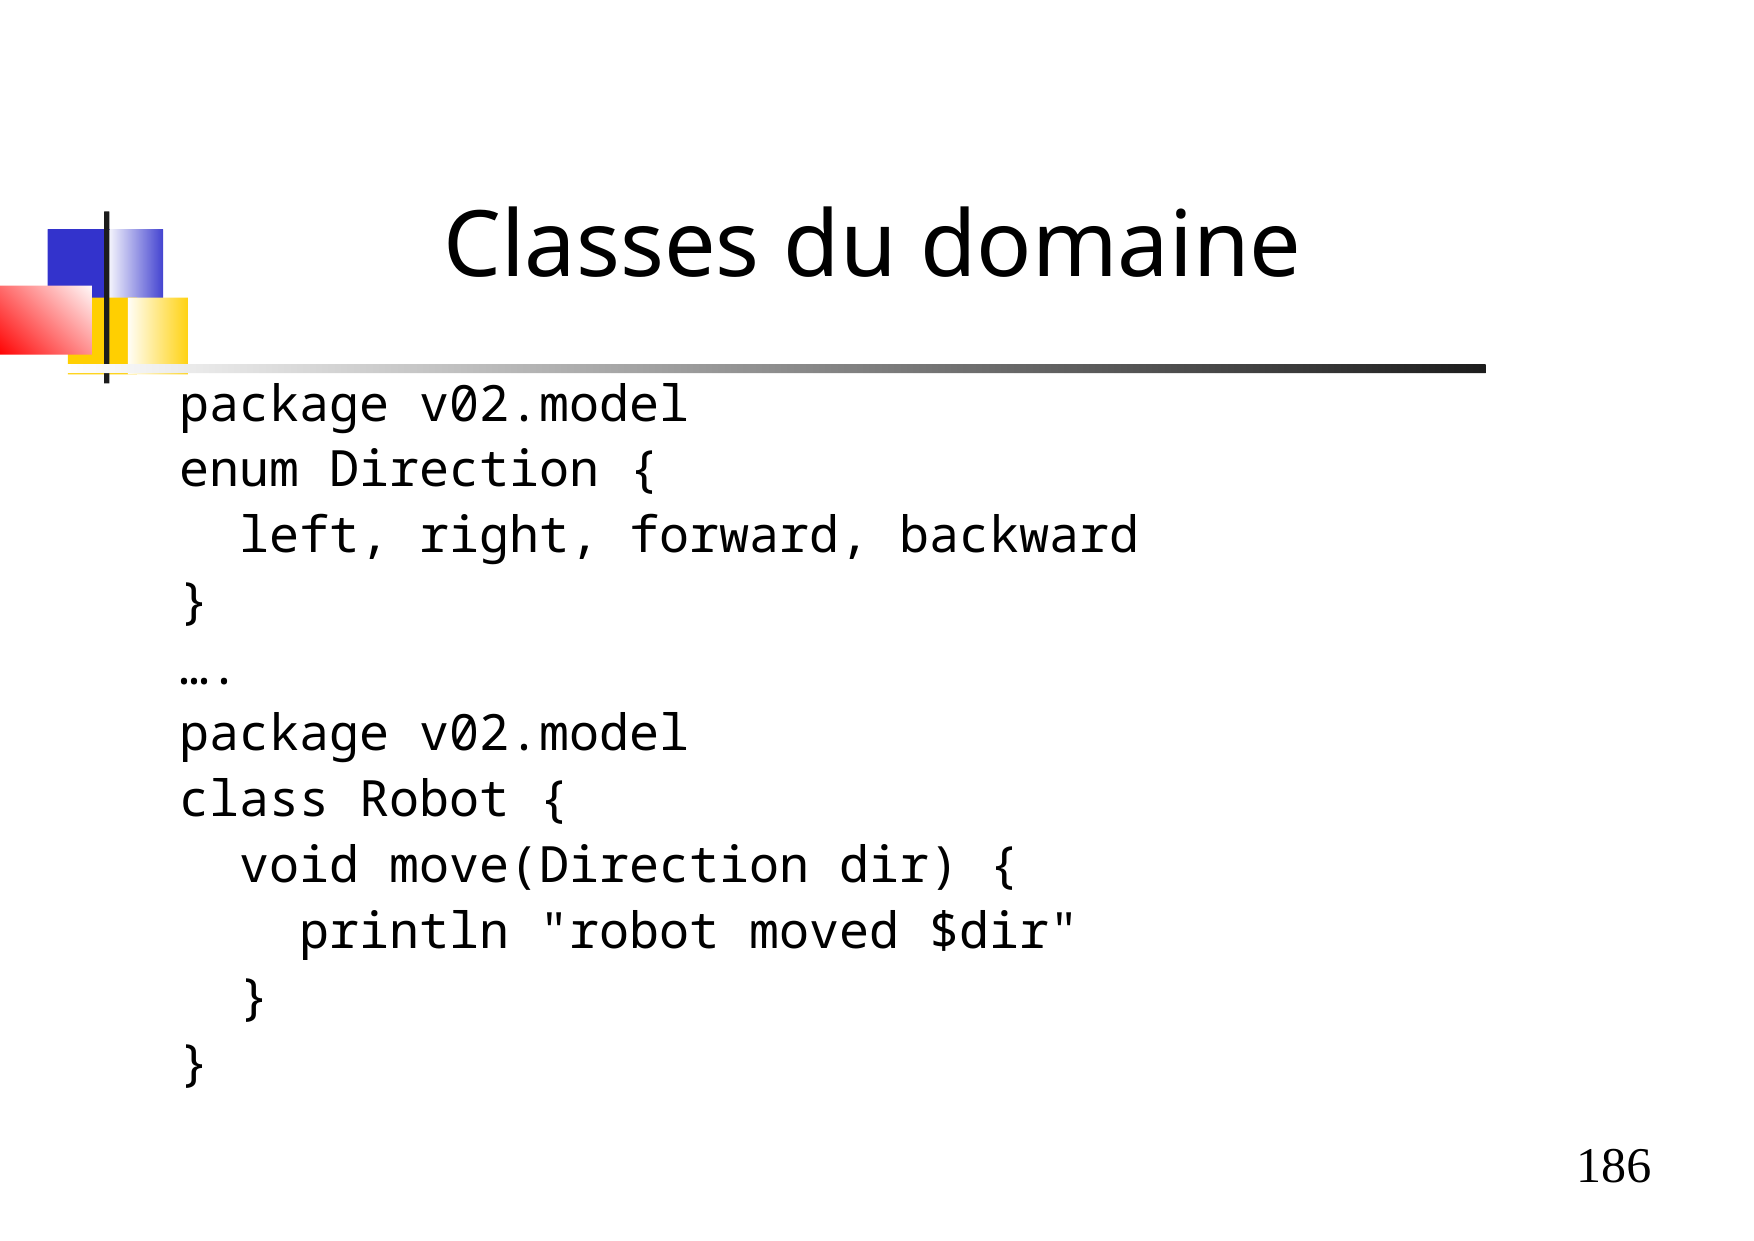

# Classes du domaine
package v02.model
enum Direction {
 left, right, forward, backward
}
….
package v02.model
class Robot {
 void move(Direction dir) {
 println "robot moved $dir"
 }
}